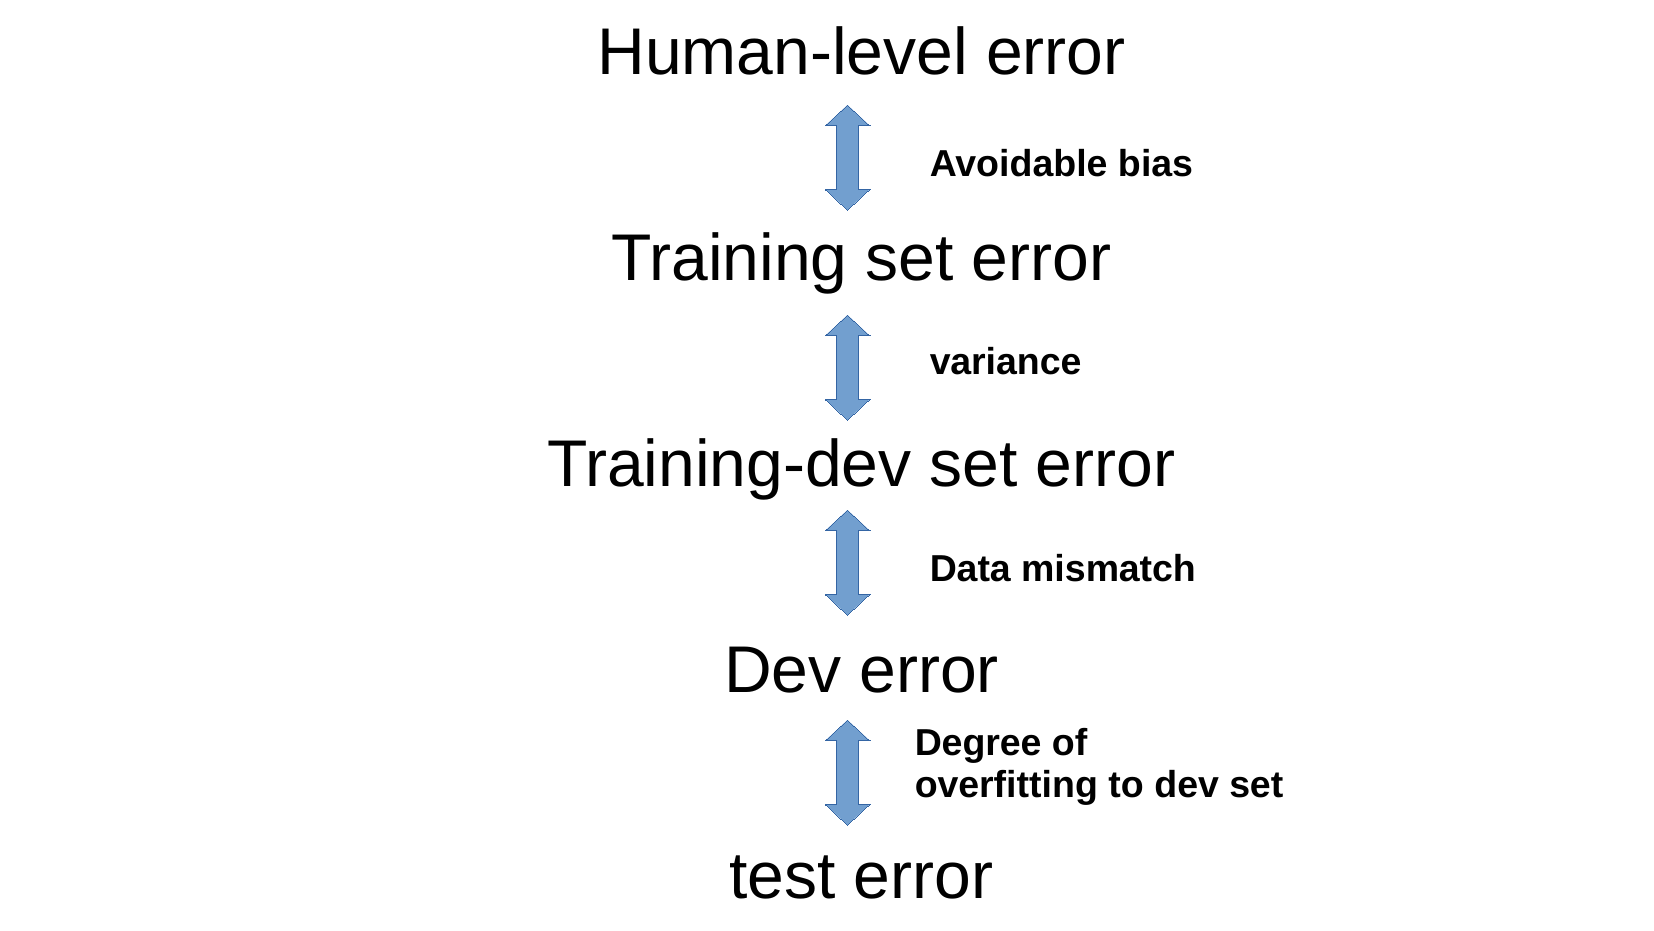

# Human-level error
Training set error
Training-dev set error
Dev error
test error
Avoidable bias
variance
Data mismatch
Degree of
overfitting to dev set